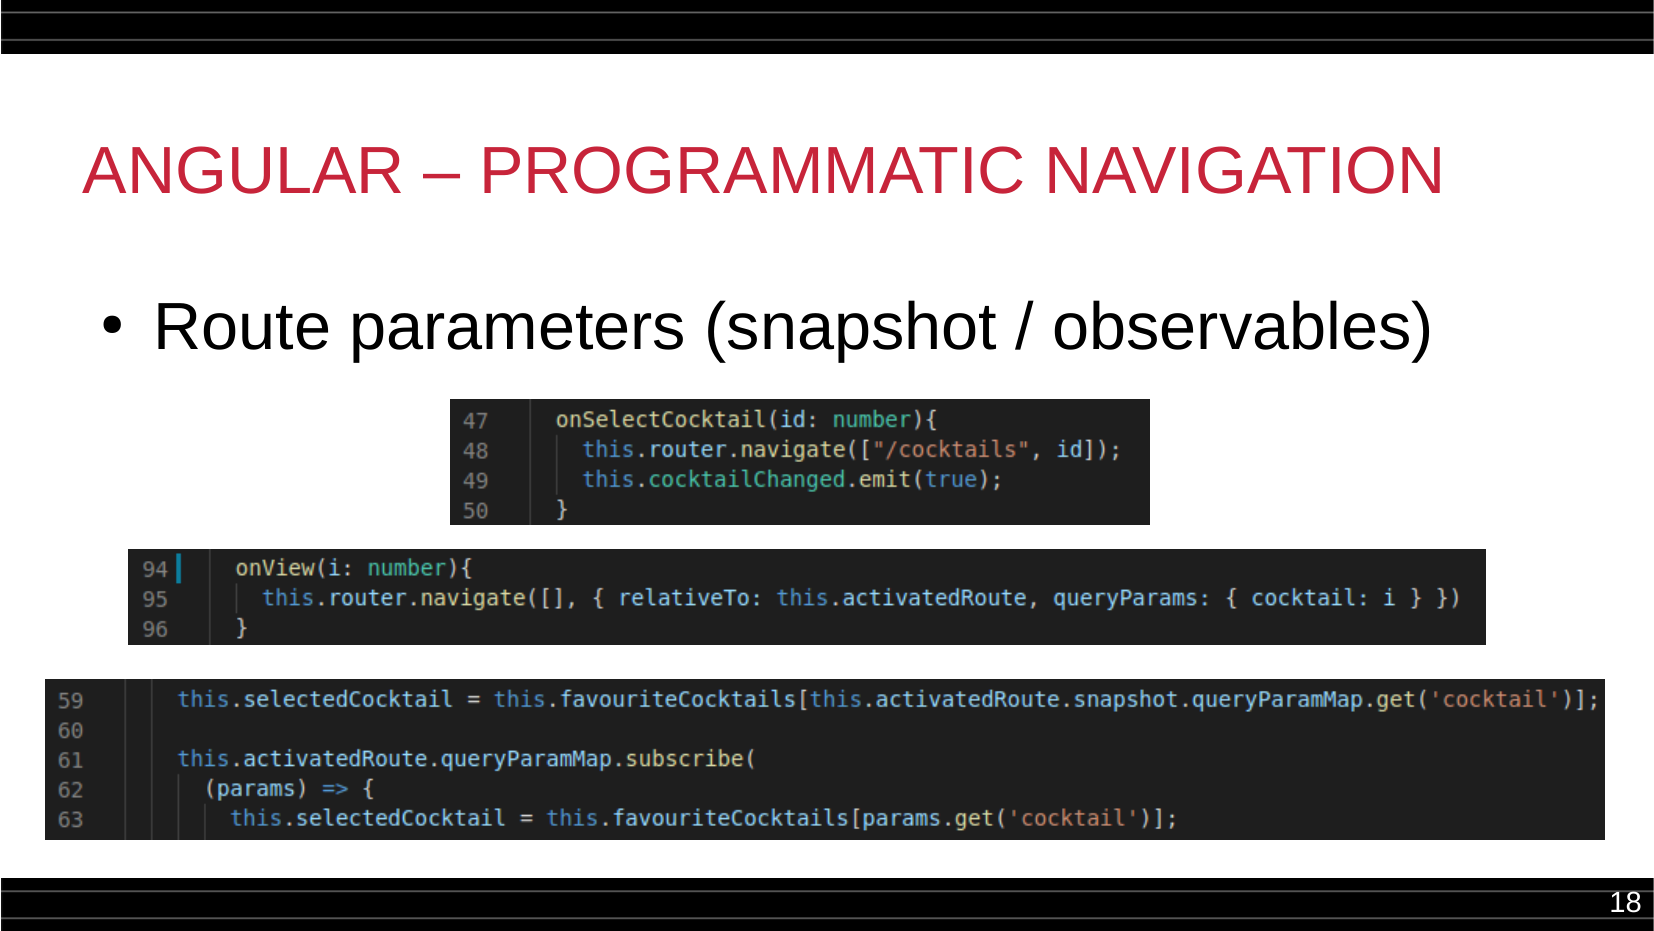

# ANGULAR – PROGRAMMATIC NAVIGATION
Route parameters (snapshot / observables)